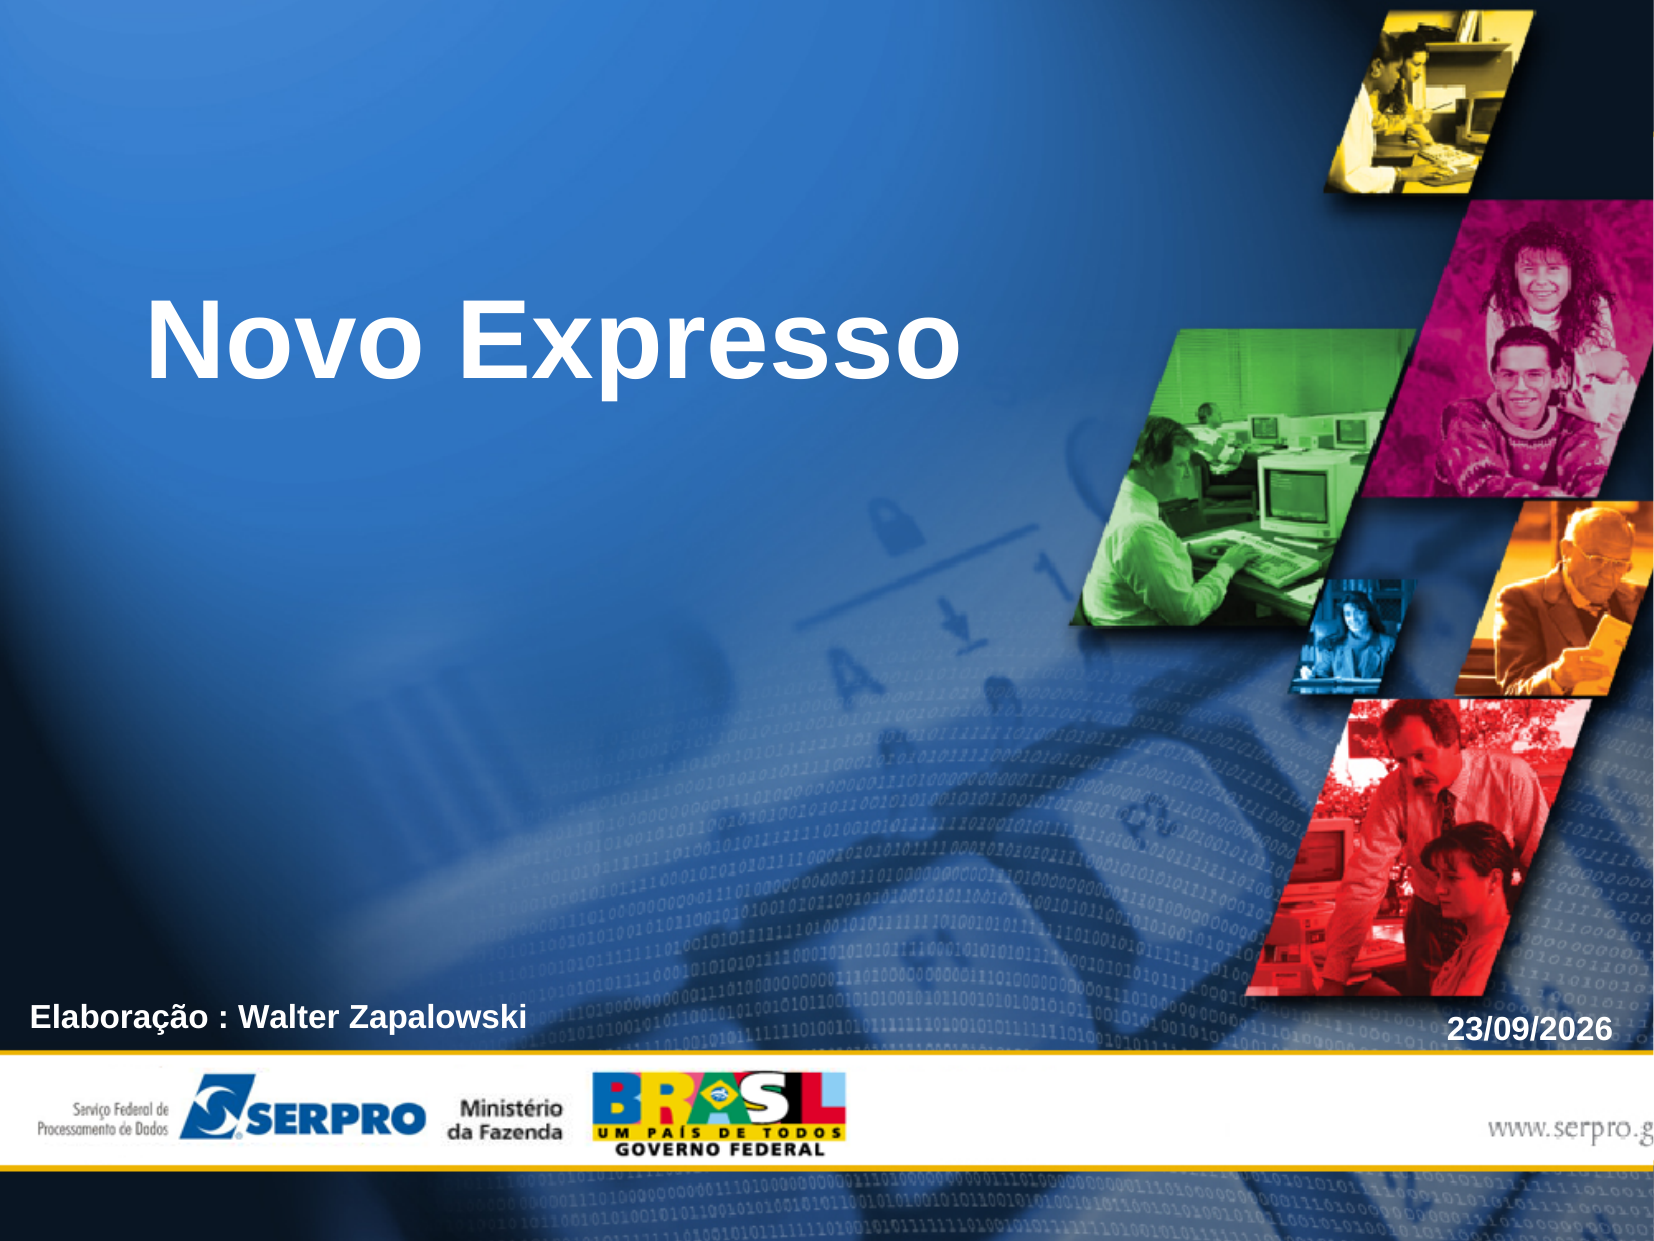

# Novo Expresso
Elaboração : Walter Zapalowski